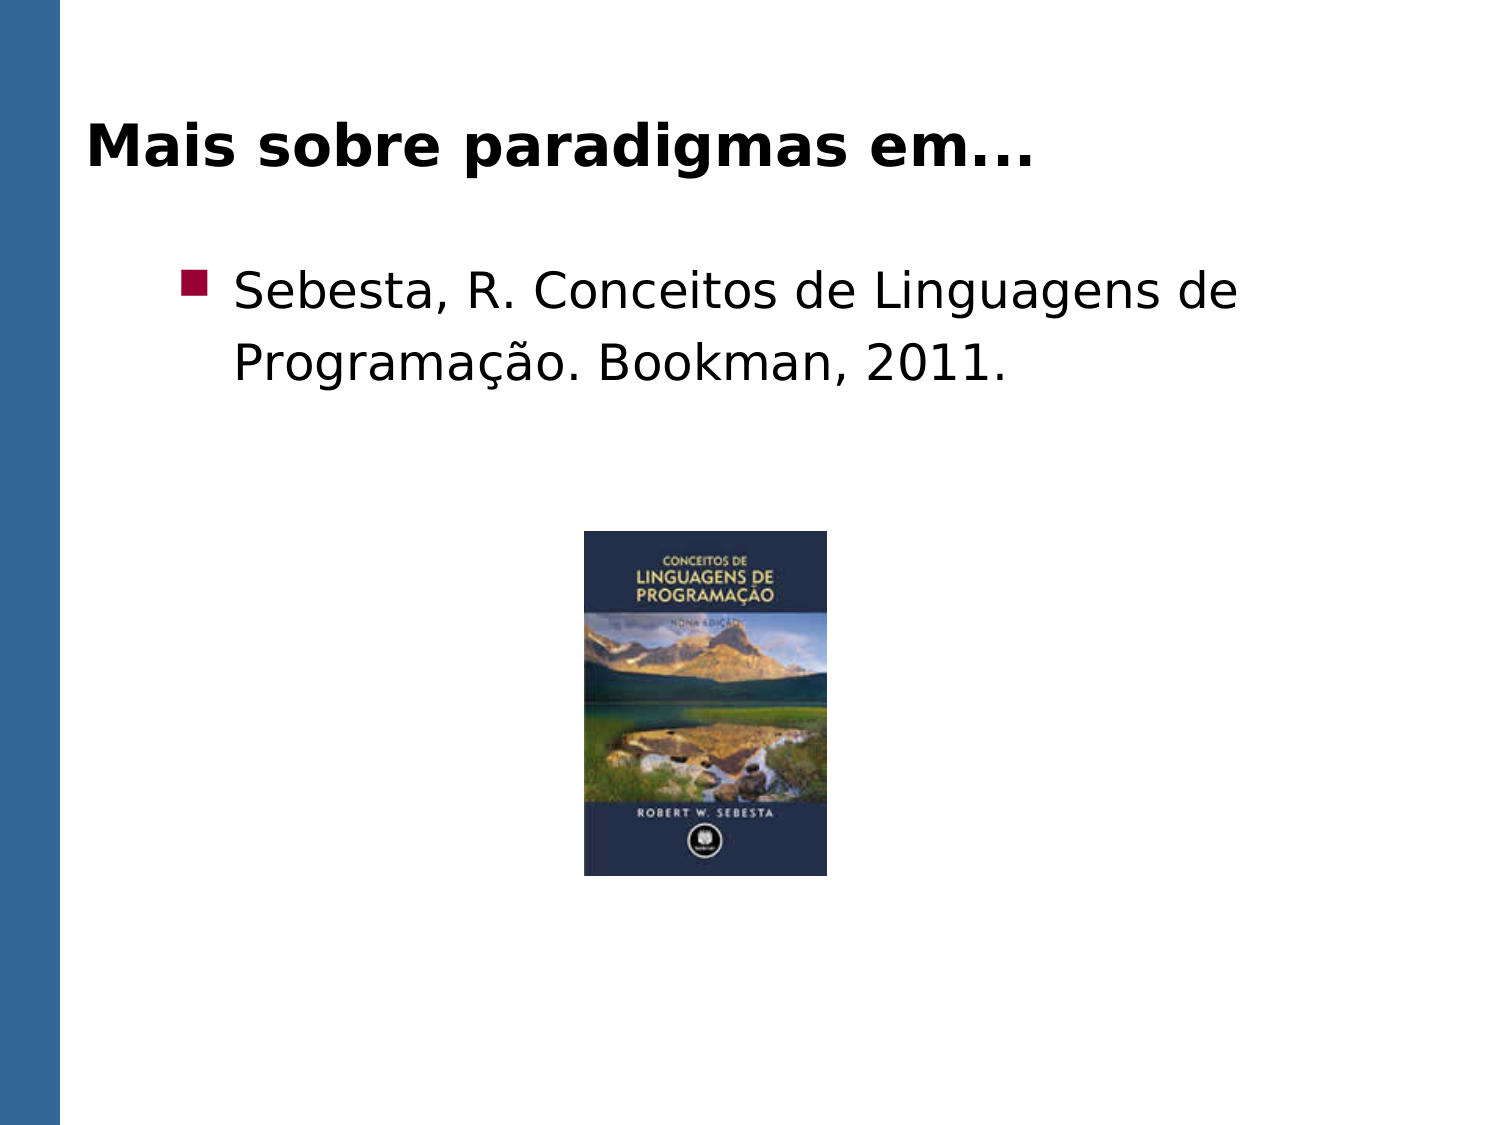

# Mais sobre paradigmas em...
Sebesta, R. Conceitos de Linguagens de Programação. Bookman, 2011.